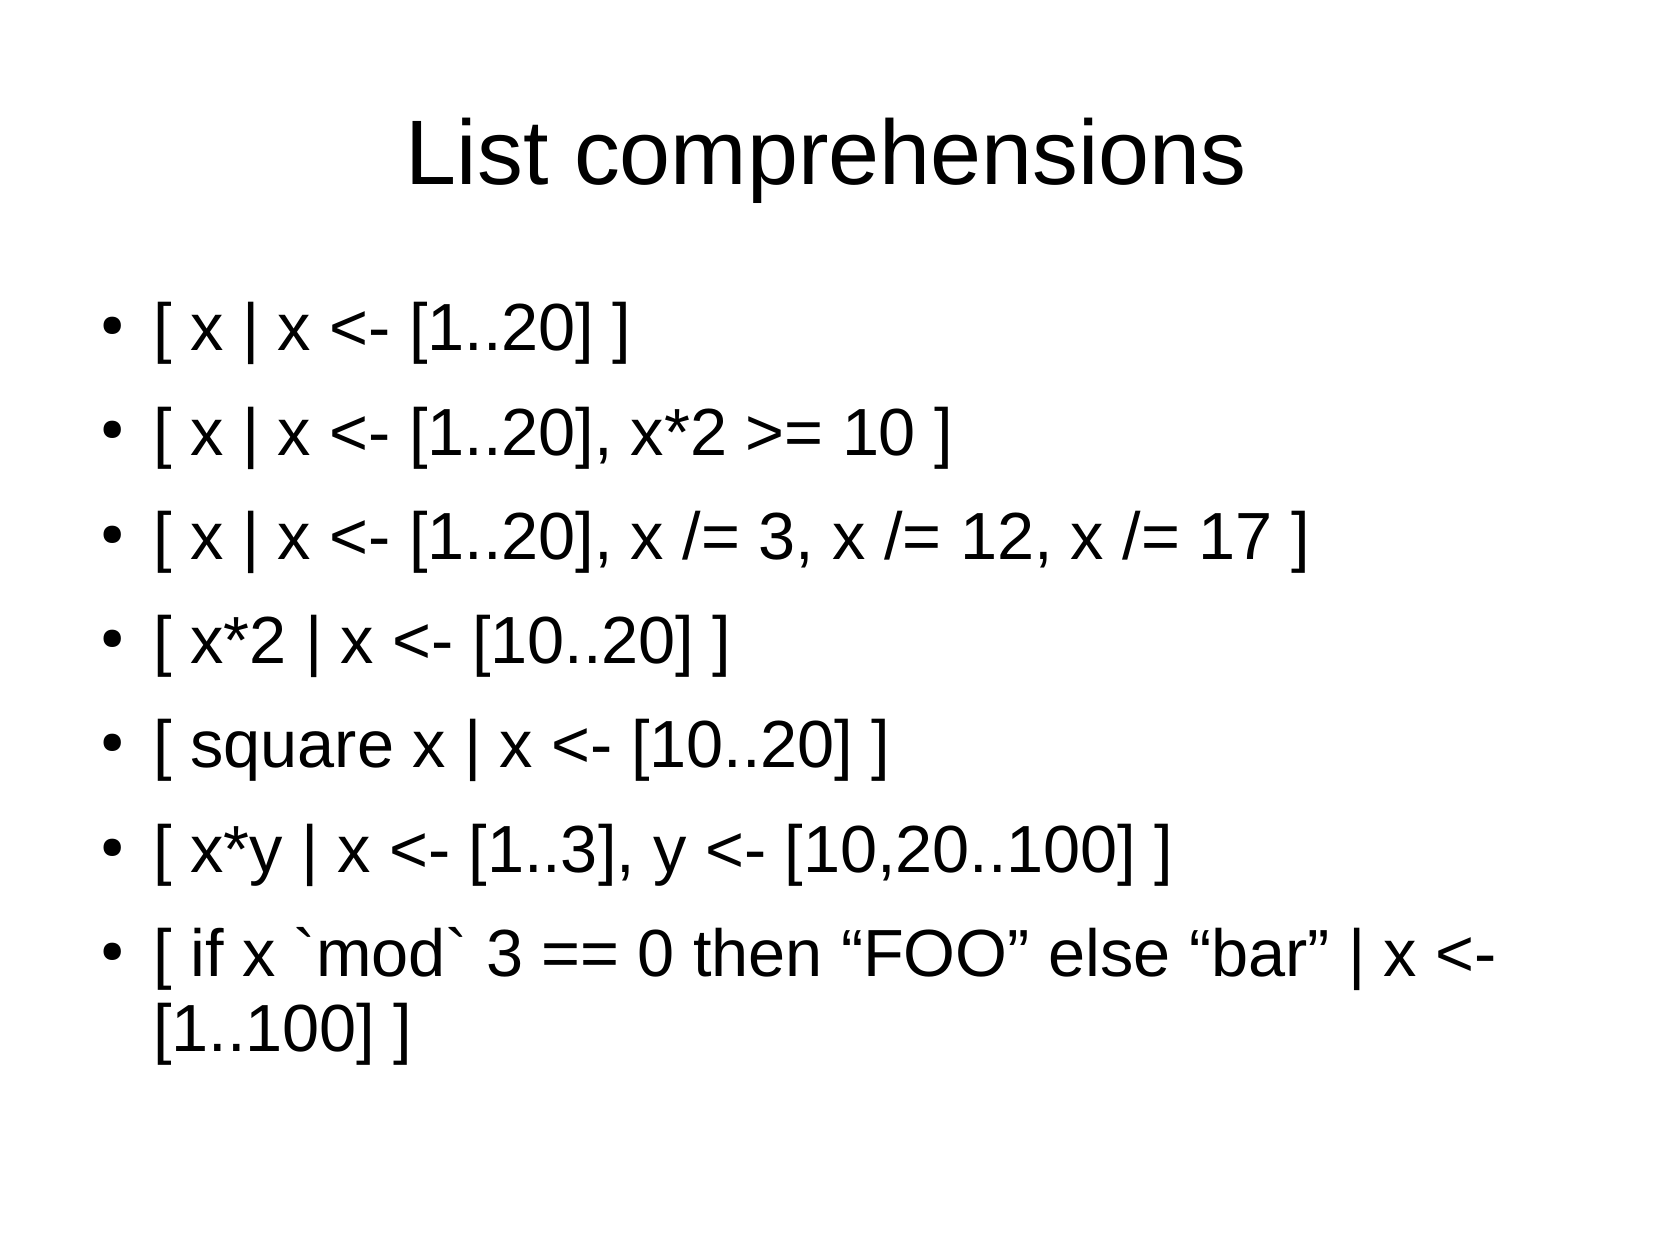

# List comprehensions
[ x | x <- [1..20] ]
[ x | x <- [1..20], x*2 >= 10 ]
[ x | x <- [1..20], x /= 3, x /= 12, x /= 17 ]
[ x*2 | x <- [10..20] ]
[ square x | x <- [10..20] ]
[ x*y | x <- [1..3], y <- [10,20..100] ]
[ if x `mod` 3 == 0 then “FOO” else “bar” | x <- [1..100] ]